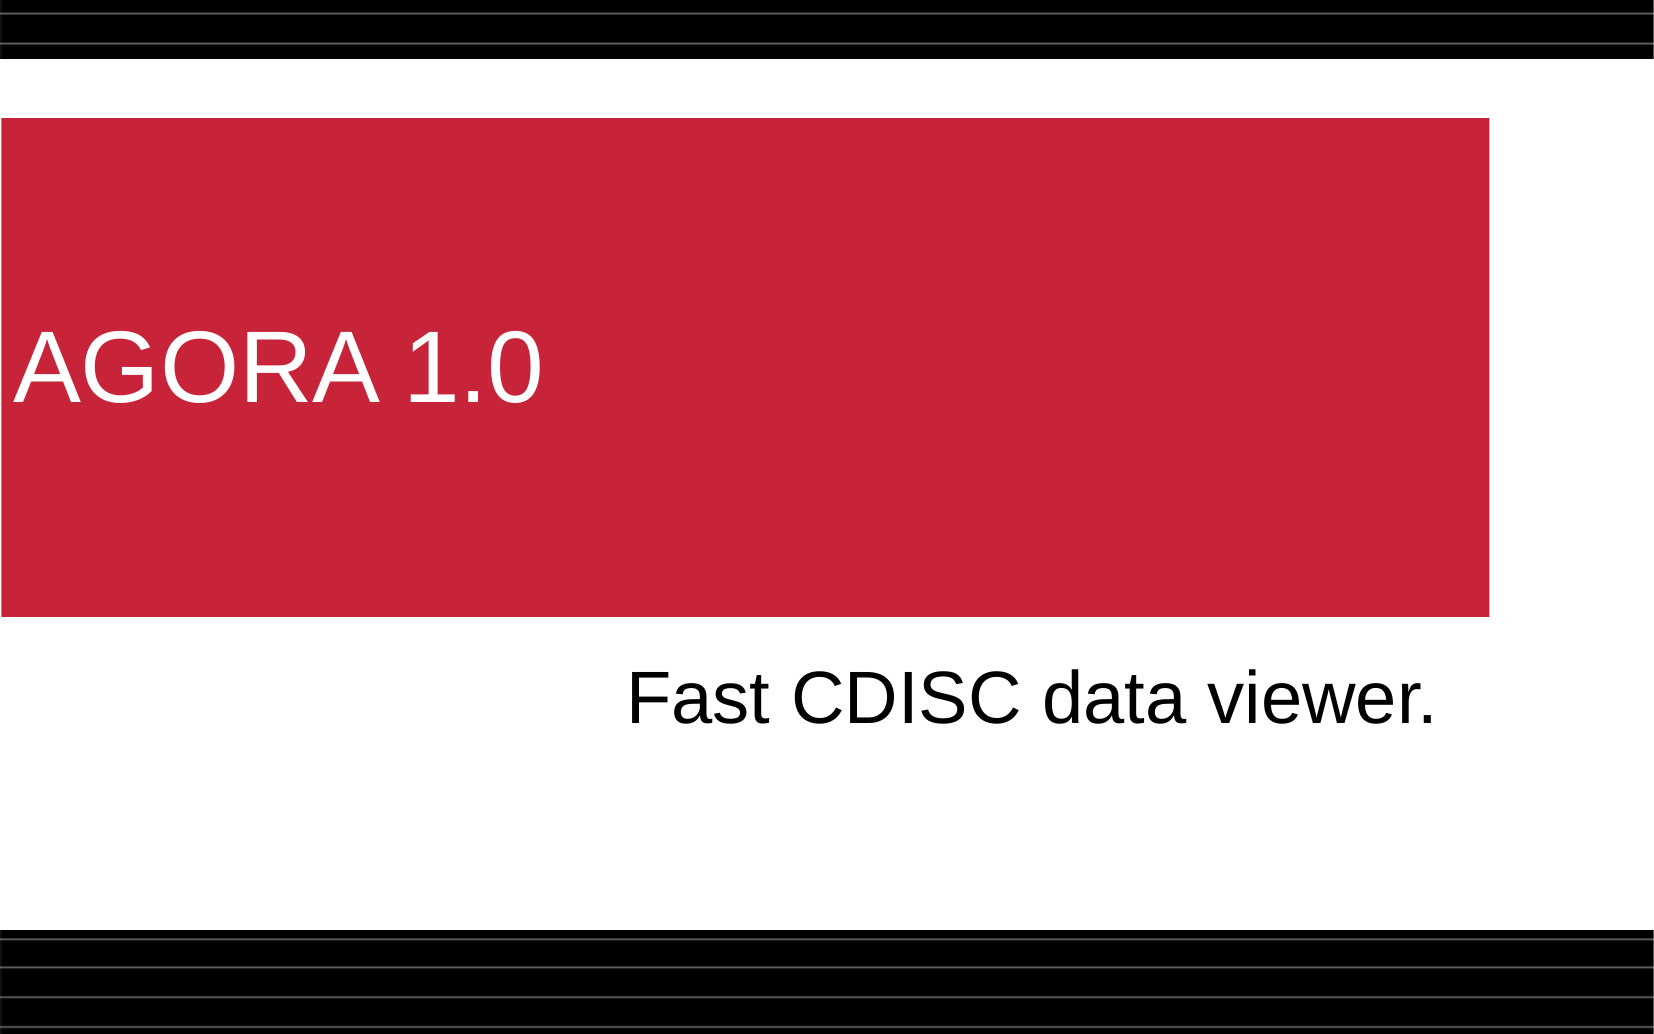

# AGORA 1.0
Fast CDISC data viewer.